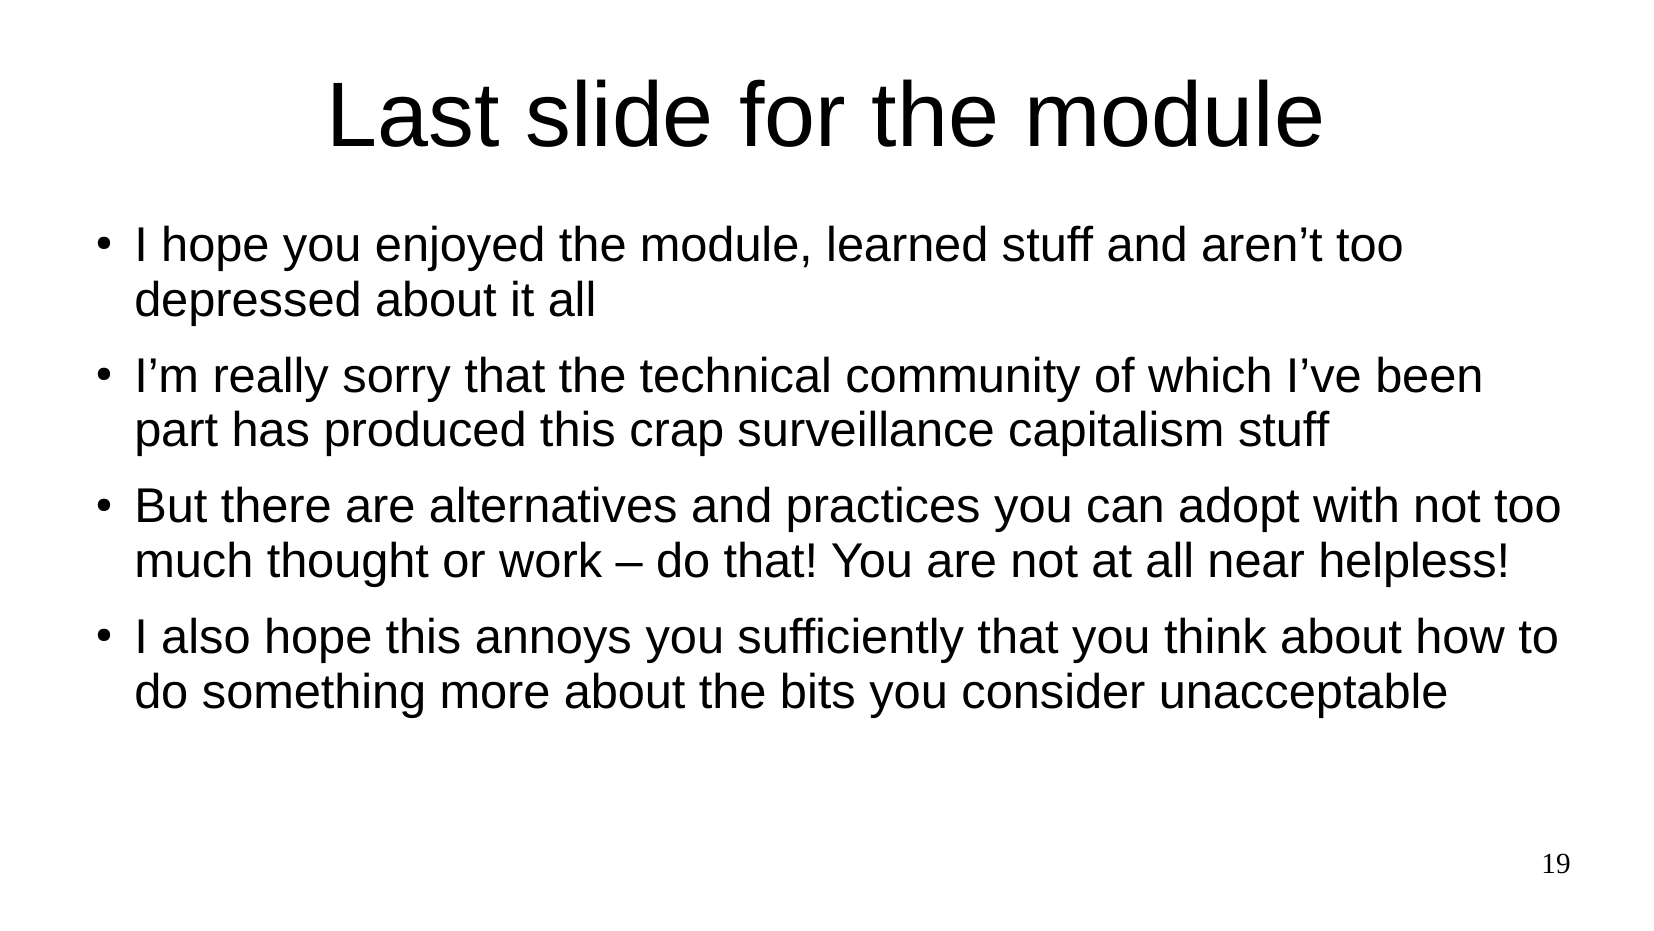

# Last slide for the module
I hope you enjoyed the module, learned stuff and aren’t too depressed about it all
I’m really sorry that the technical community of which I’ve been part has produced this crap surveillance capitalism stuff
But there are alternatives and practices you can adopt with not too much thought or work – do that! You are not at all near helpless!
I also hope this annoys you sufficiently that you think about how to do something more about the bits you consider unacceptable
19